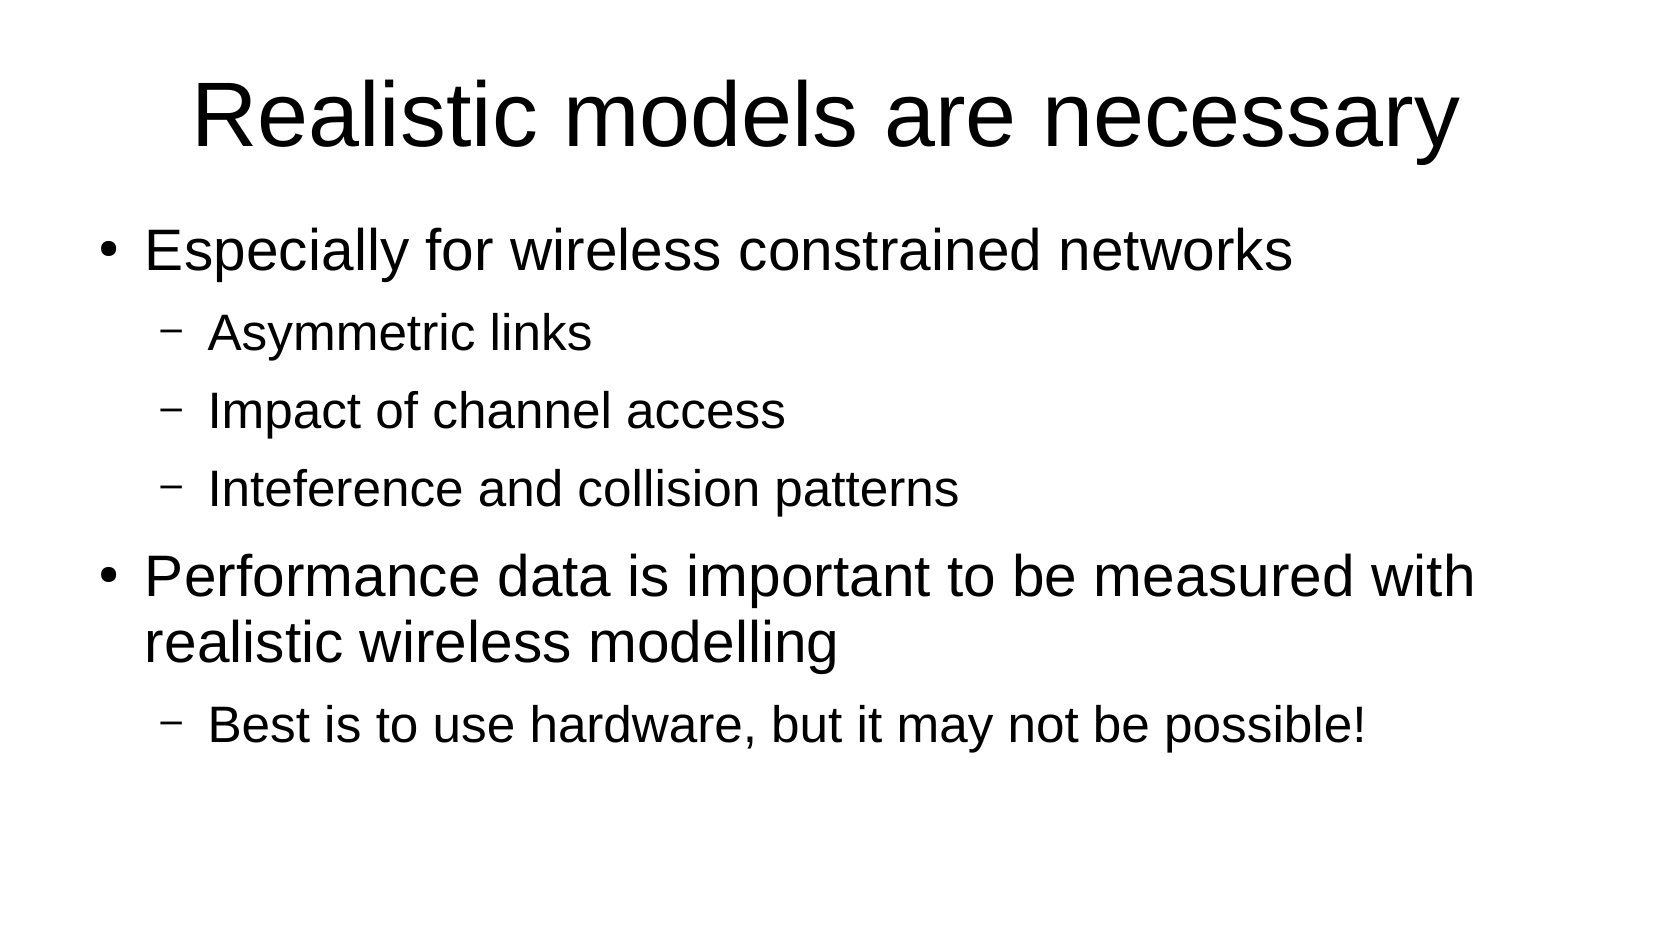

# Realistic models are necessary
Especially for wireless constrained networks
Asymmetric links
Impact of channel access
Inteference and collision patterns
Performance data is important to be measured with realistic wireless modelling
Best is to use hardware, but it may not be possible!